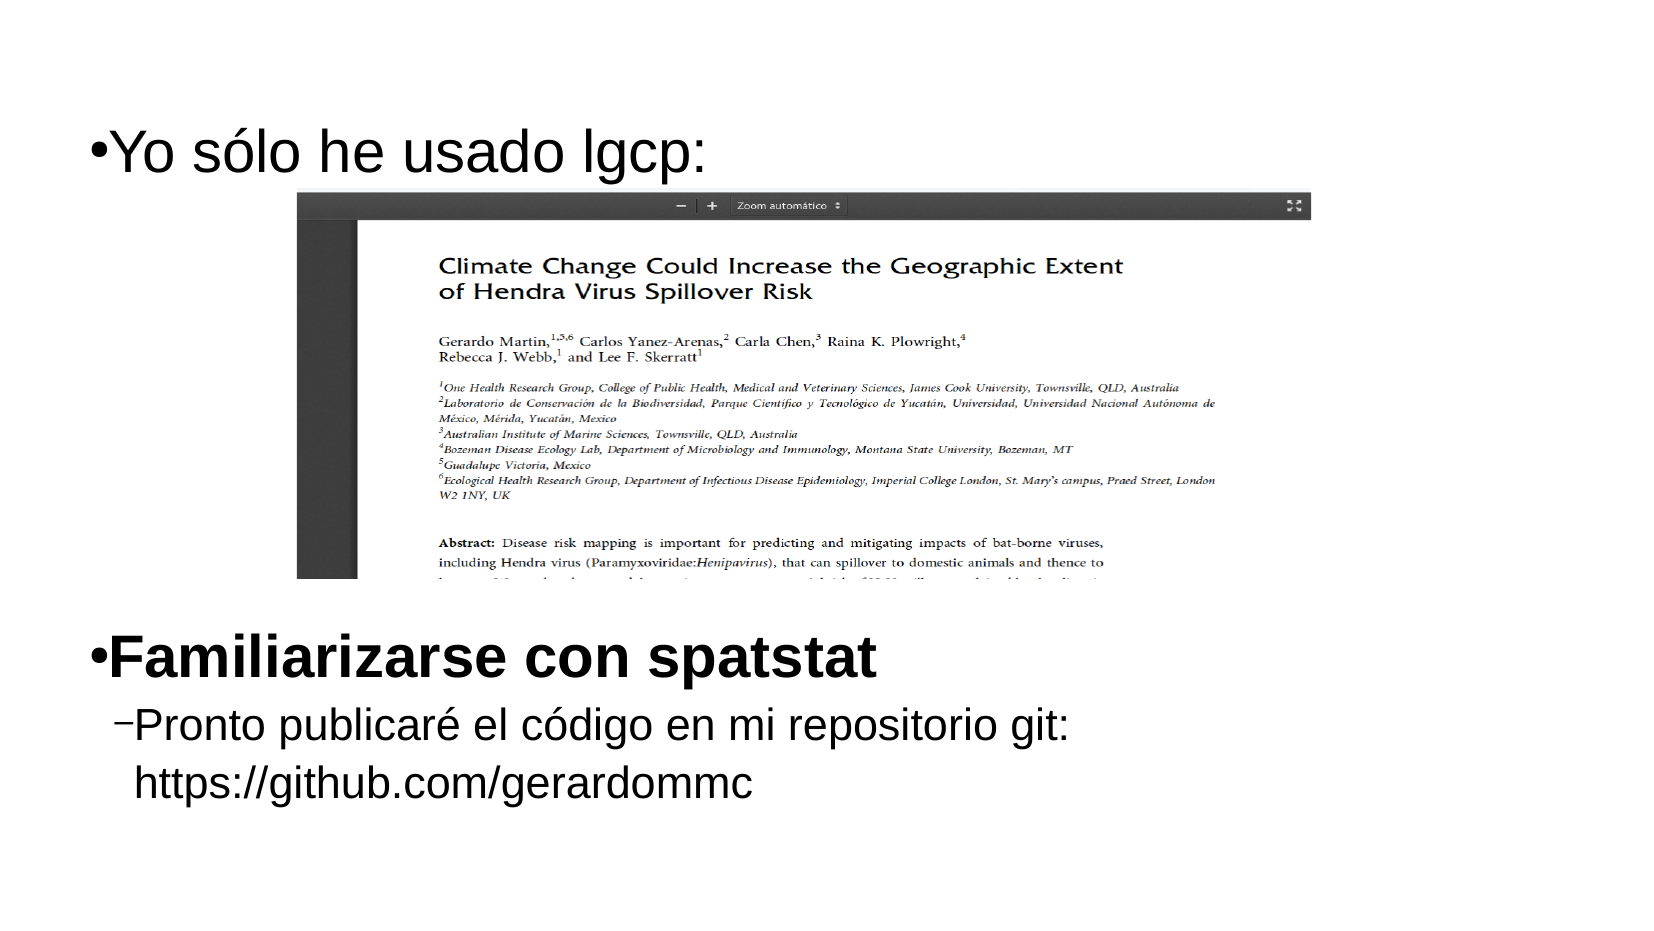

# Yo sólo he usado lgcp:
Familiarizarse con spatstat
Pronto publicaré el código en mi repositorio git:
https://github.com/gerardommc